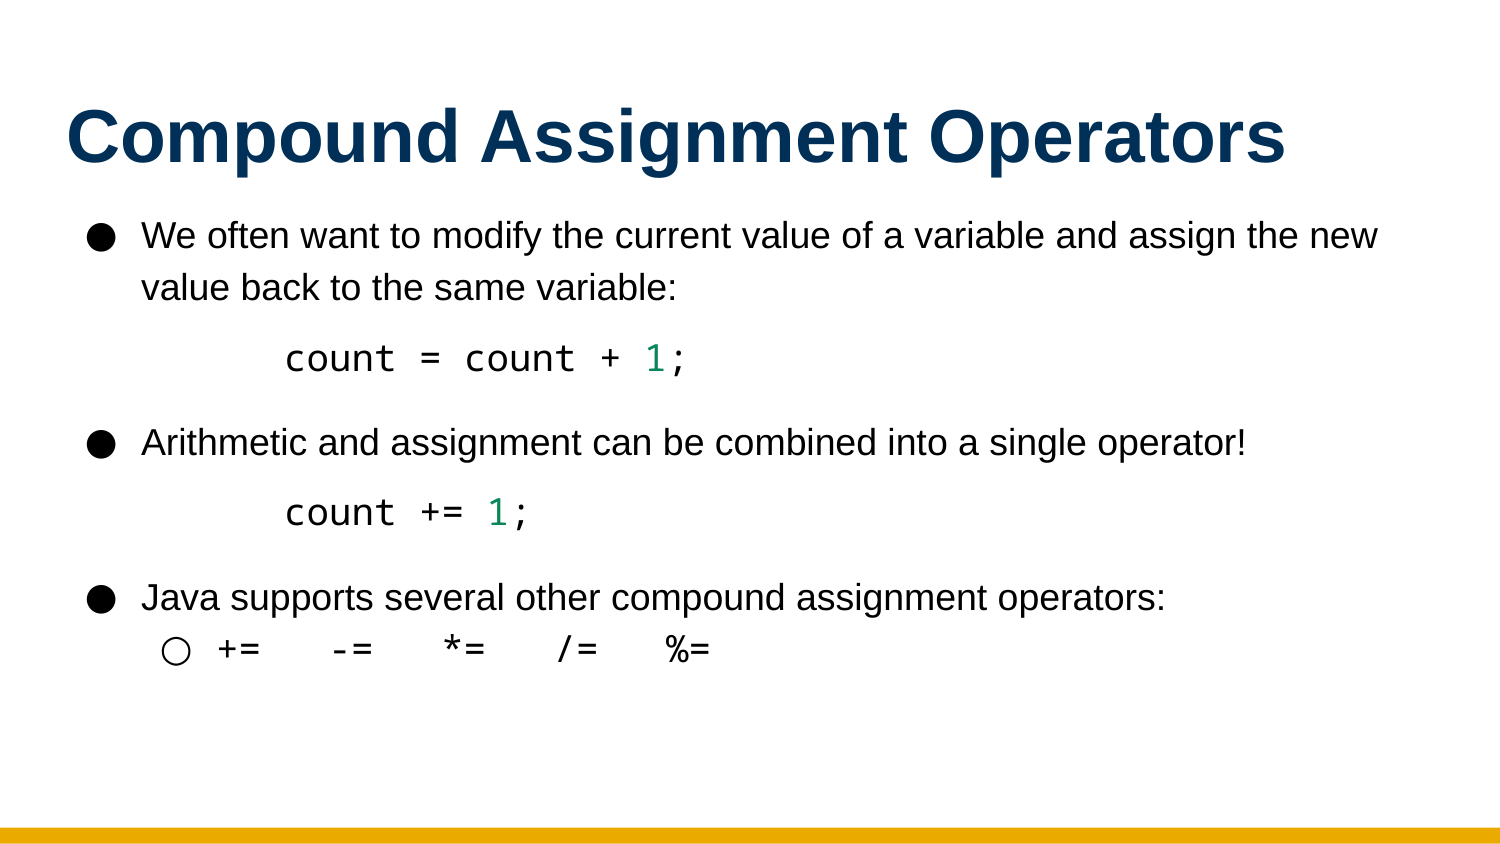

# Compound Assignment Operators
We often want to modify the current value of a variable and assign the new value back to the same variable:
Arithmetic and assignment can be combined into a single operator!
Java supports several other compound assignment operators:
+= -= *= /= %=
count = count + 1;
count += 1;